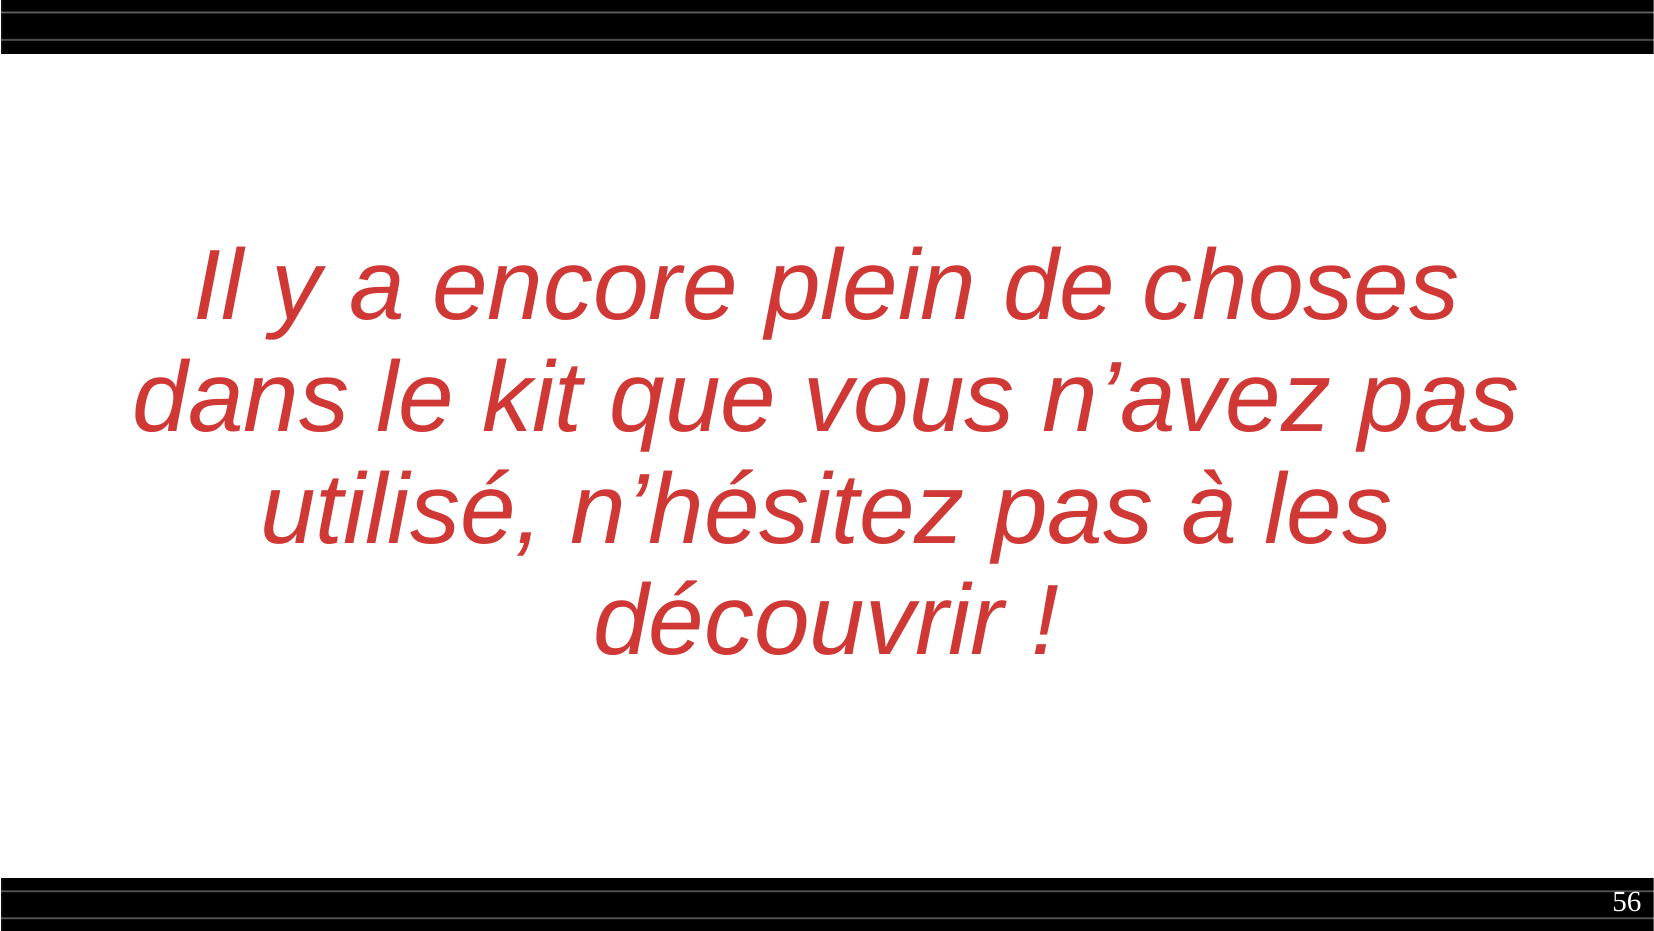

# Il y a encore plein de choses dans le kit que vous n’avez pas utilisé, n’hésitez pas à les découvrir !